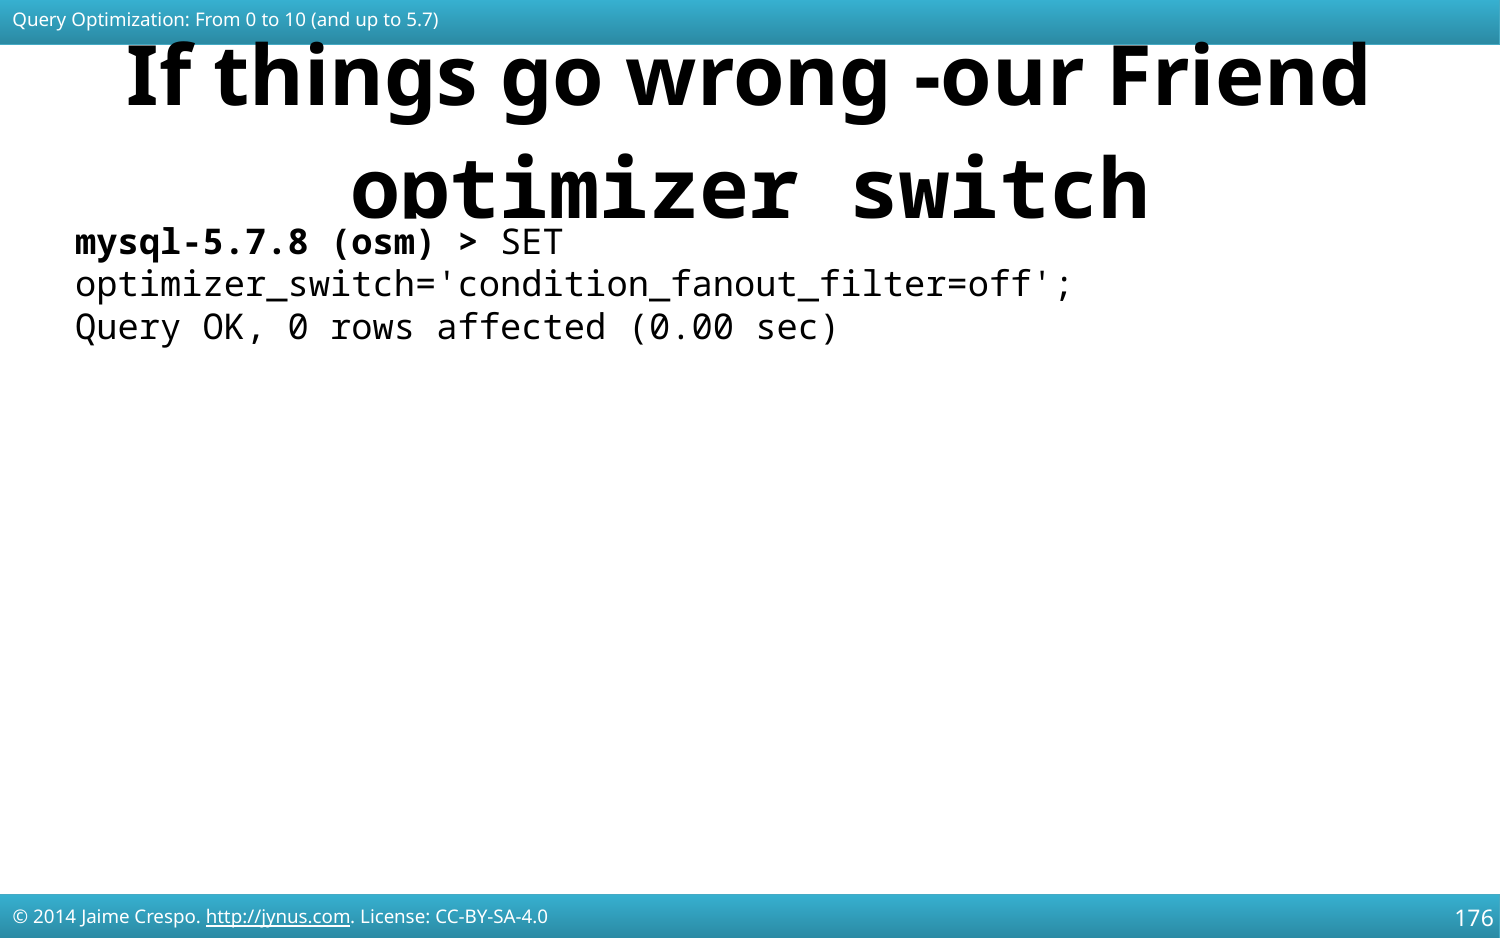

# If things go wrong -our Friend optimizer_switch
mysql-5.7.8 (osm) > SET optimizer_switch='condition_fanout_filter=off';
Query OK, 0 rows affected (0.00 sec)